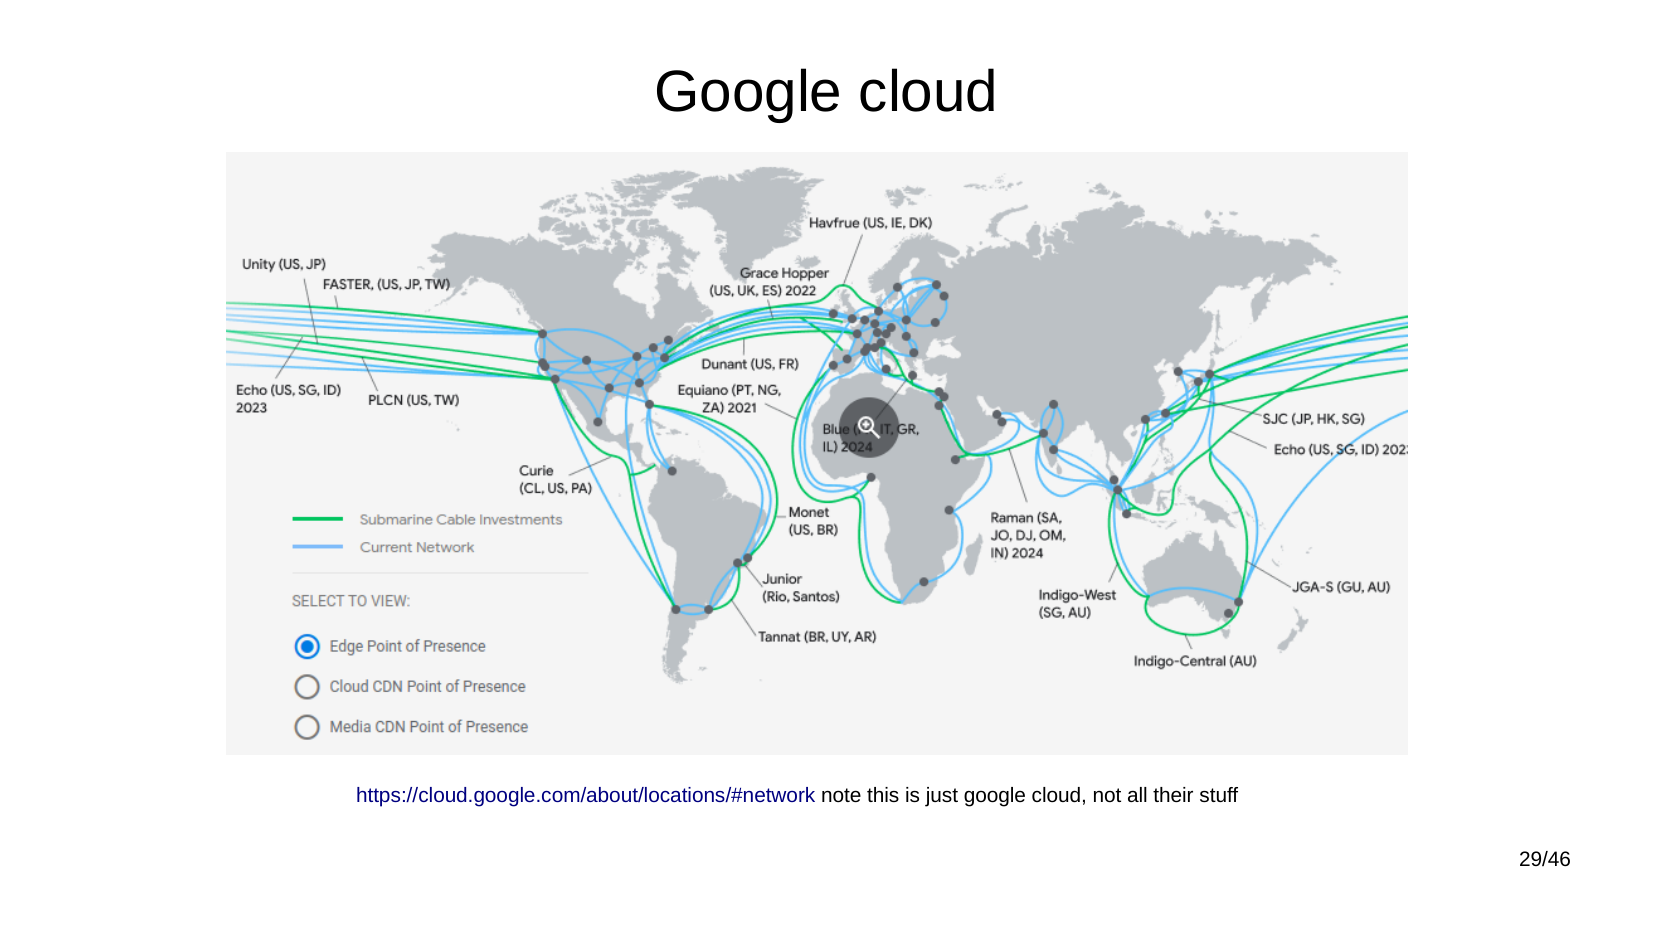

# Google cloud
https://cloud.google.com/about/locations/#network note this is just google cloud, not all their stuff
29